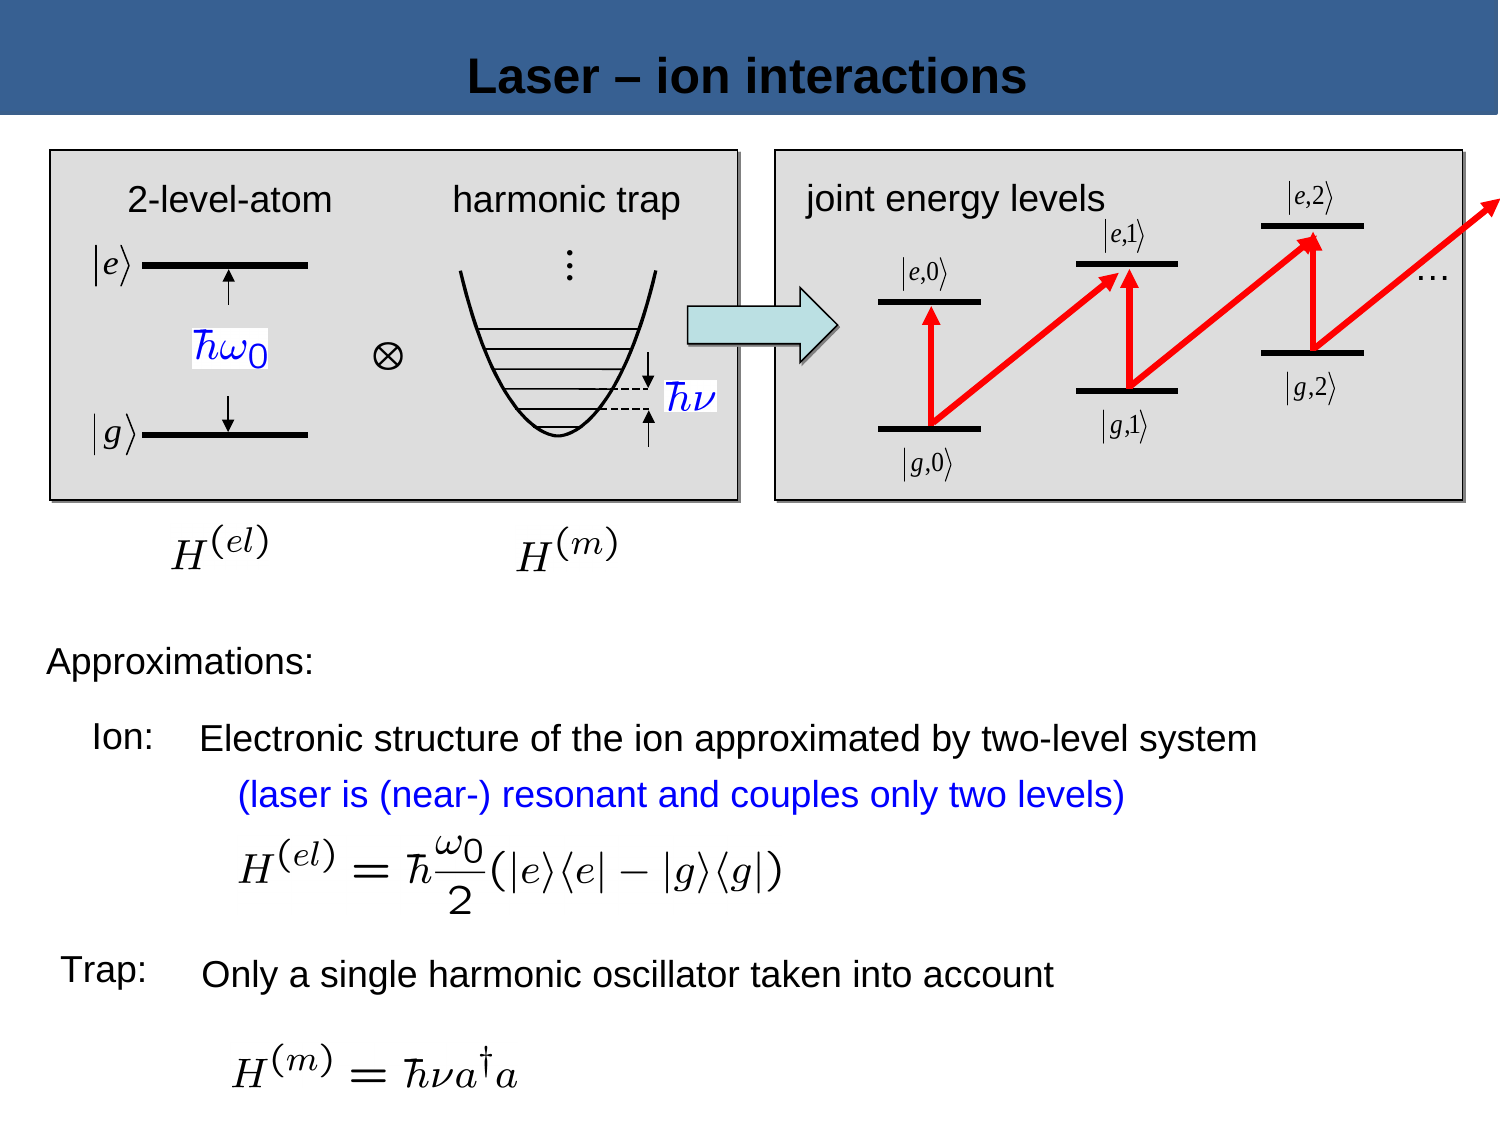

Laser – ion interactions
joint energy levels
2-level-atom
harmonic trap

…
Approximations:
Ion:
Electronic structure of the ion approximated by two-level system
(laser is (near-) resonant and couples only two levels)
Trap:
Only a single harmonic oscillator taken into account